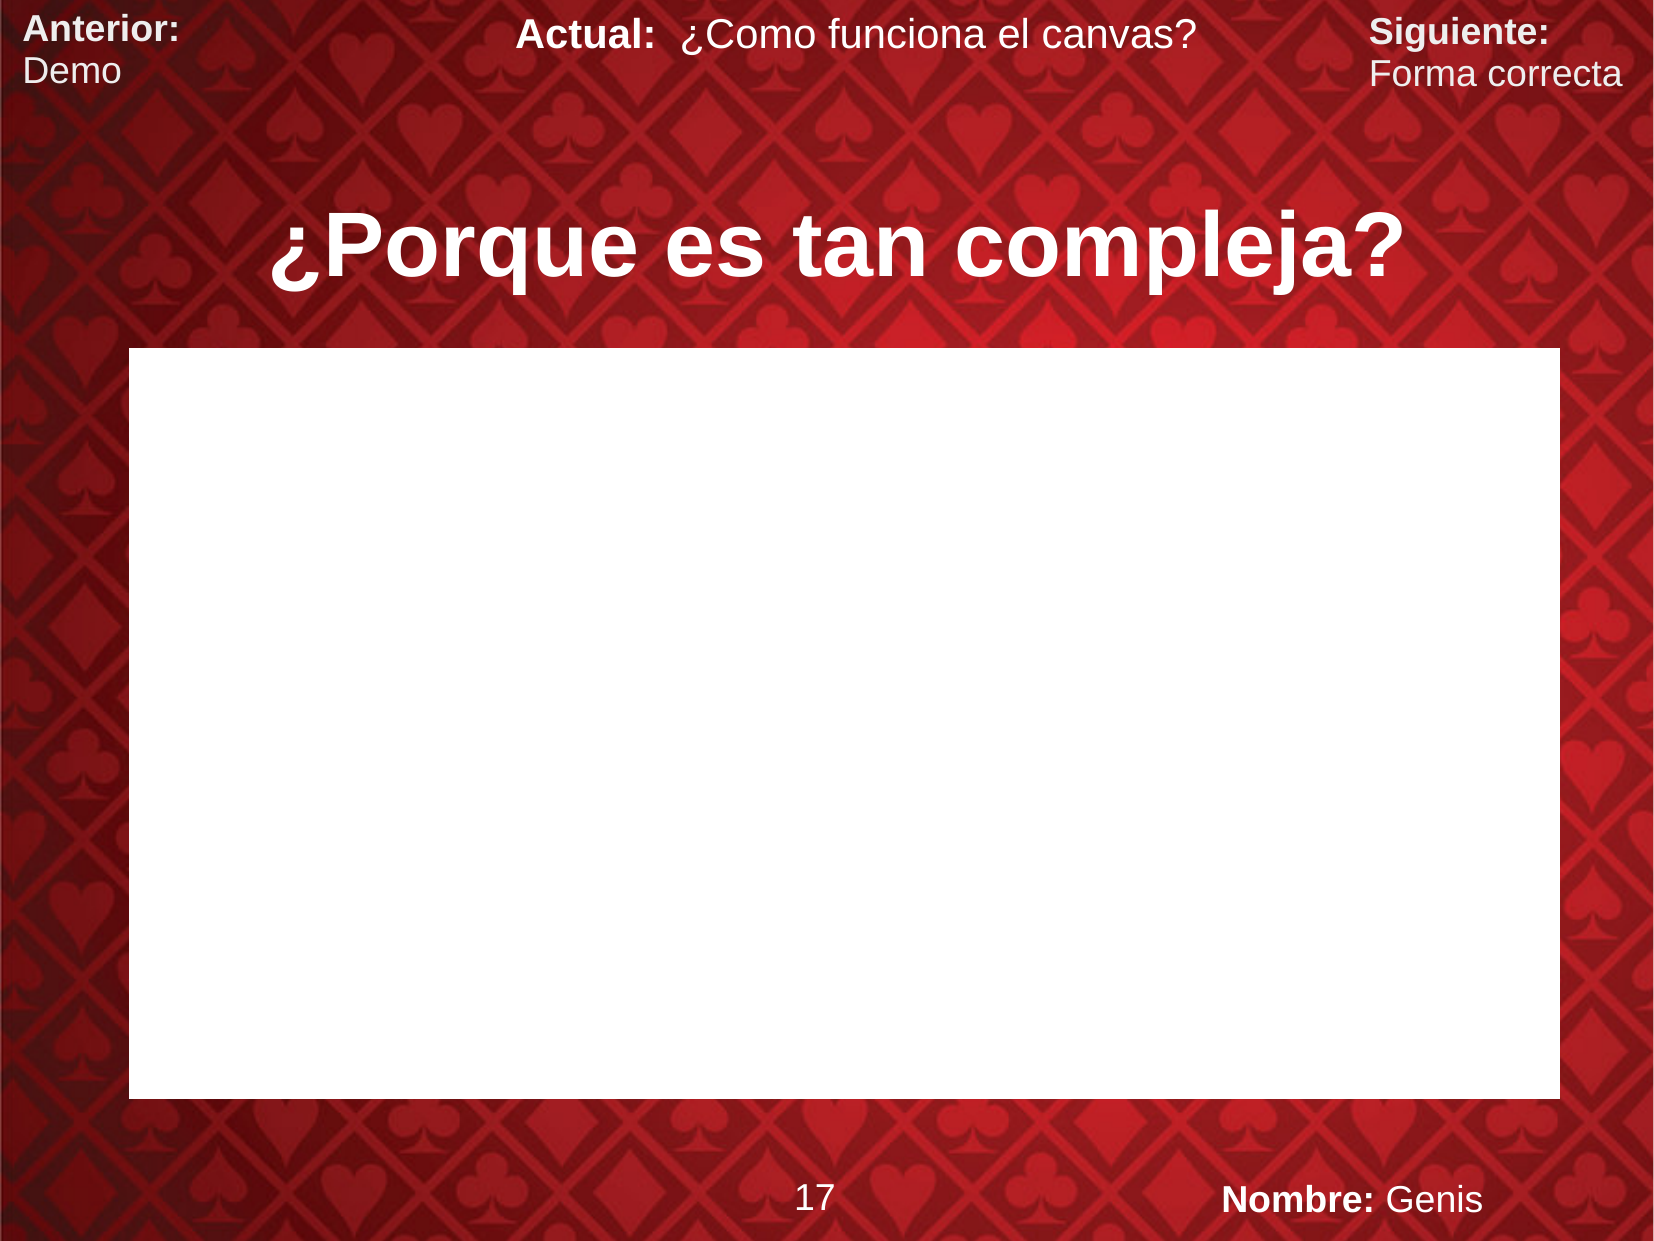

Actual: ¿Como funciona el canvas?
 Anterior:
 Demo
 Siguiente:
 Forma correcta
# ¿Porque es tan compleja?
17
Nombre: Genis